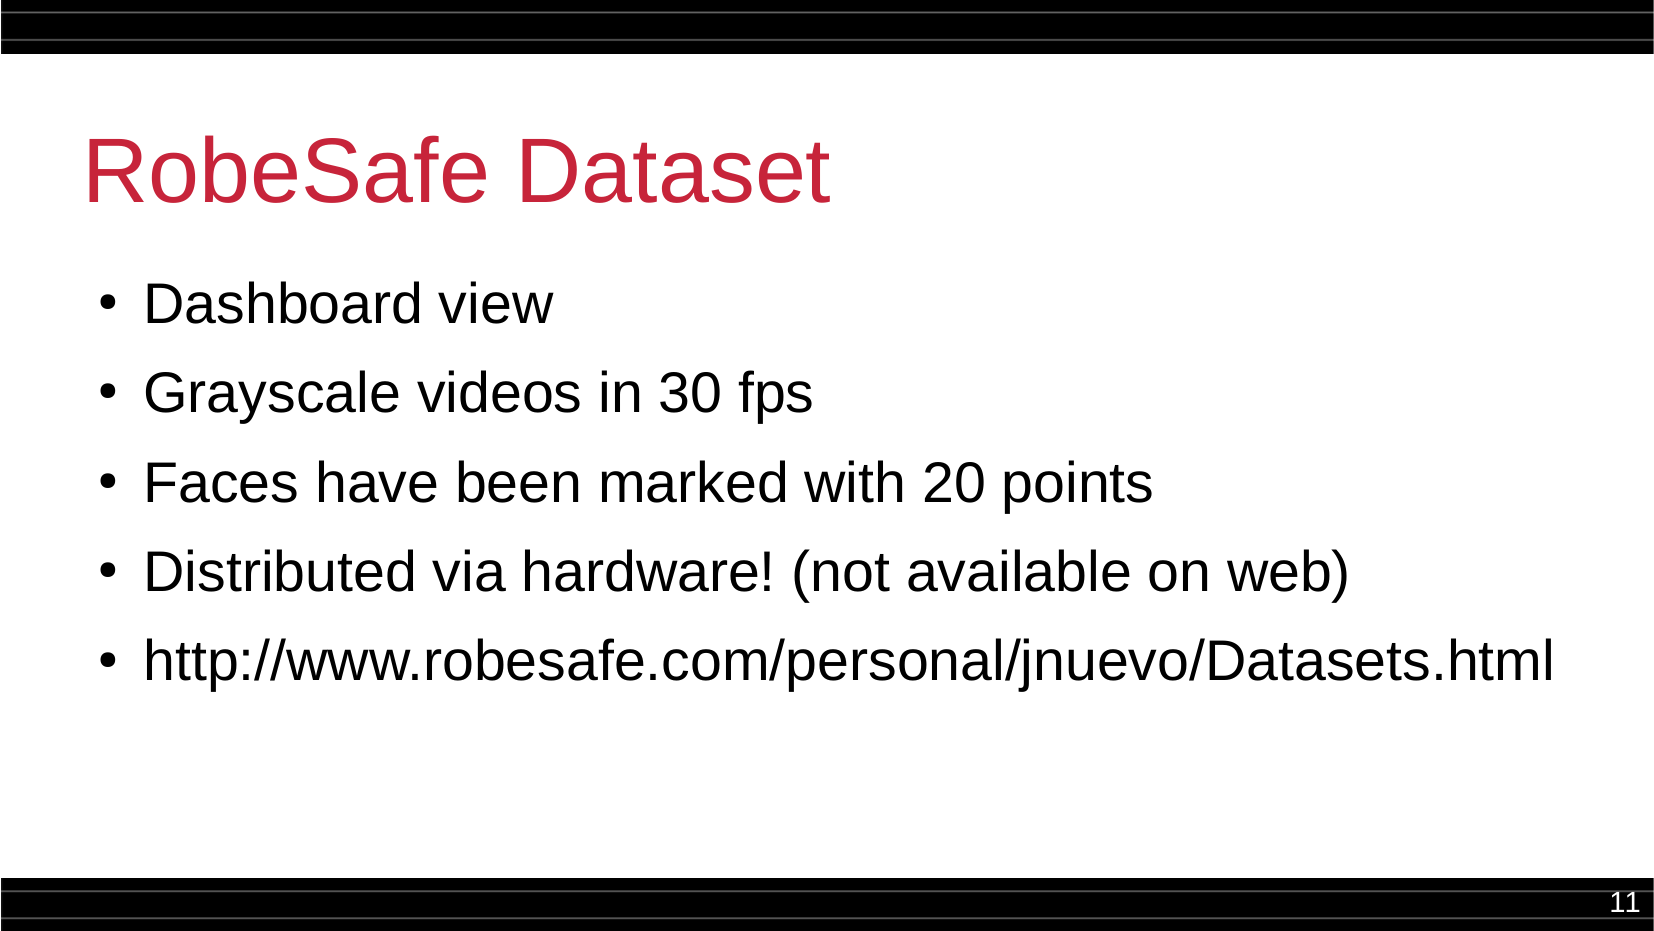

# RobeSafe Dataset
Dashboard view
Grayscale videos in 30 fps
Faces have been marked with 20 points
Distributed via hardware! (not available on web)
http://www.robesafe.com/personal/jnuevo/Datasets.html